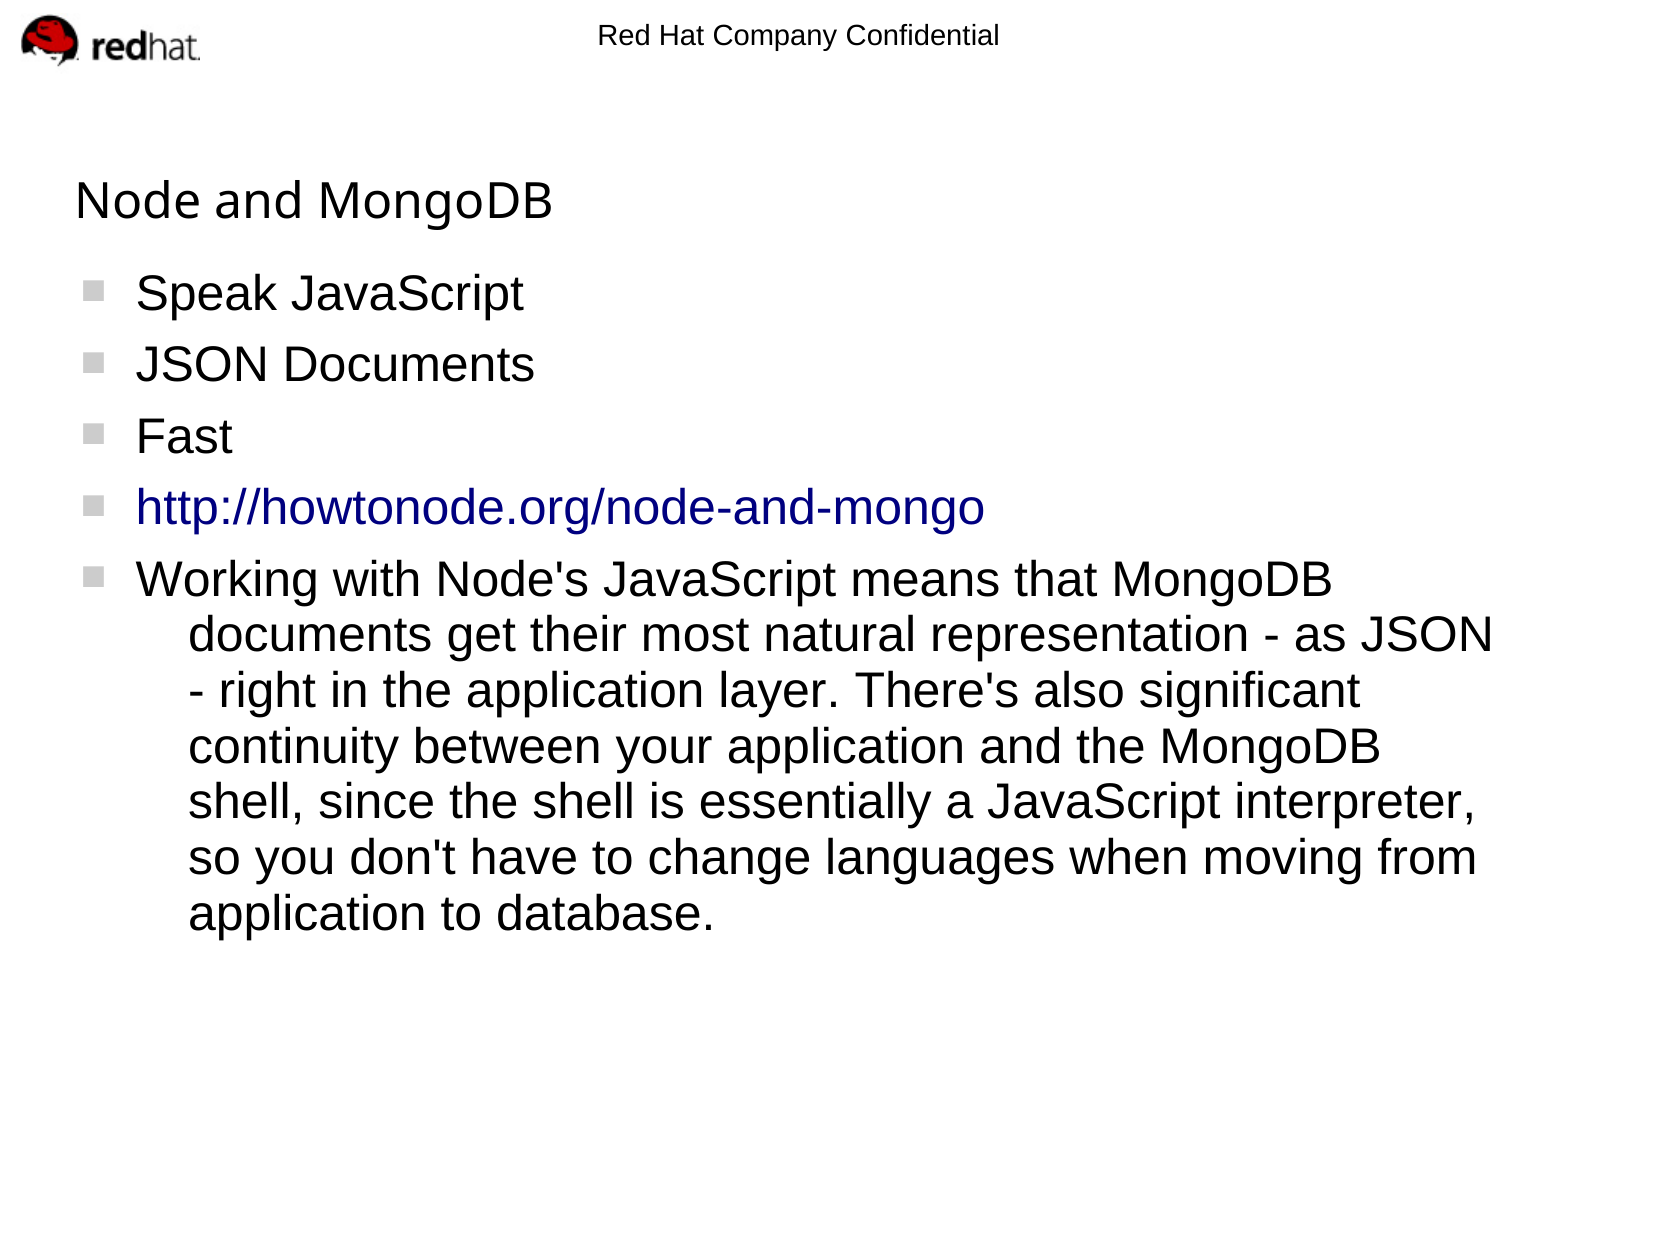

# Node and MongoDB
Speak JavaScript
JSON Documents
Fast
http://howtonode.org/node-and-mongo
Working with Node's JavaScript means that MongoDB documents get their most natural representation - as JSON - right in the application layer. There's also significant continuity between your application and the MongoDB shell, since the shell is essentially a JavaScript interpreter, so you don't have to change languages when moving from application to database.